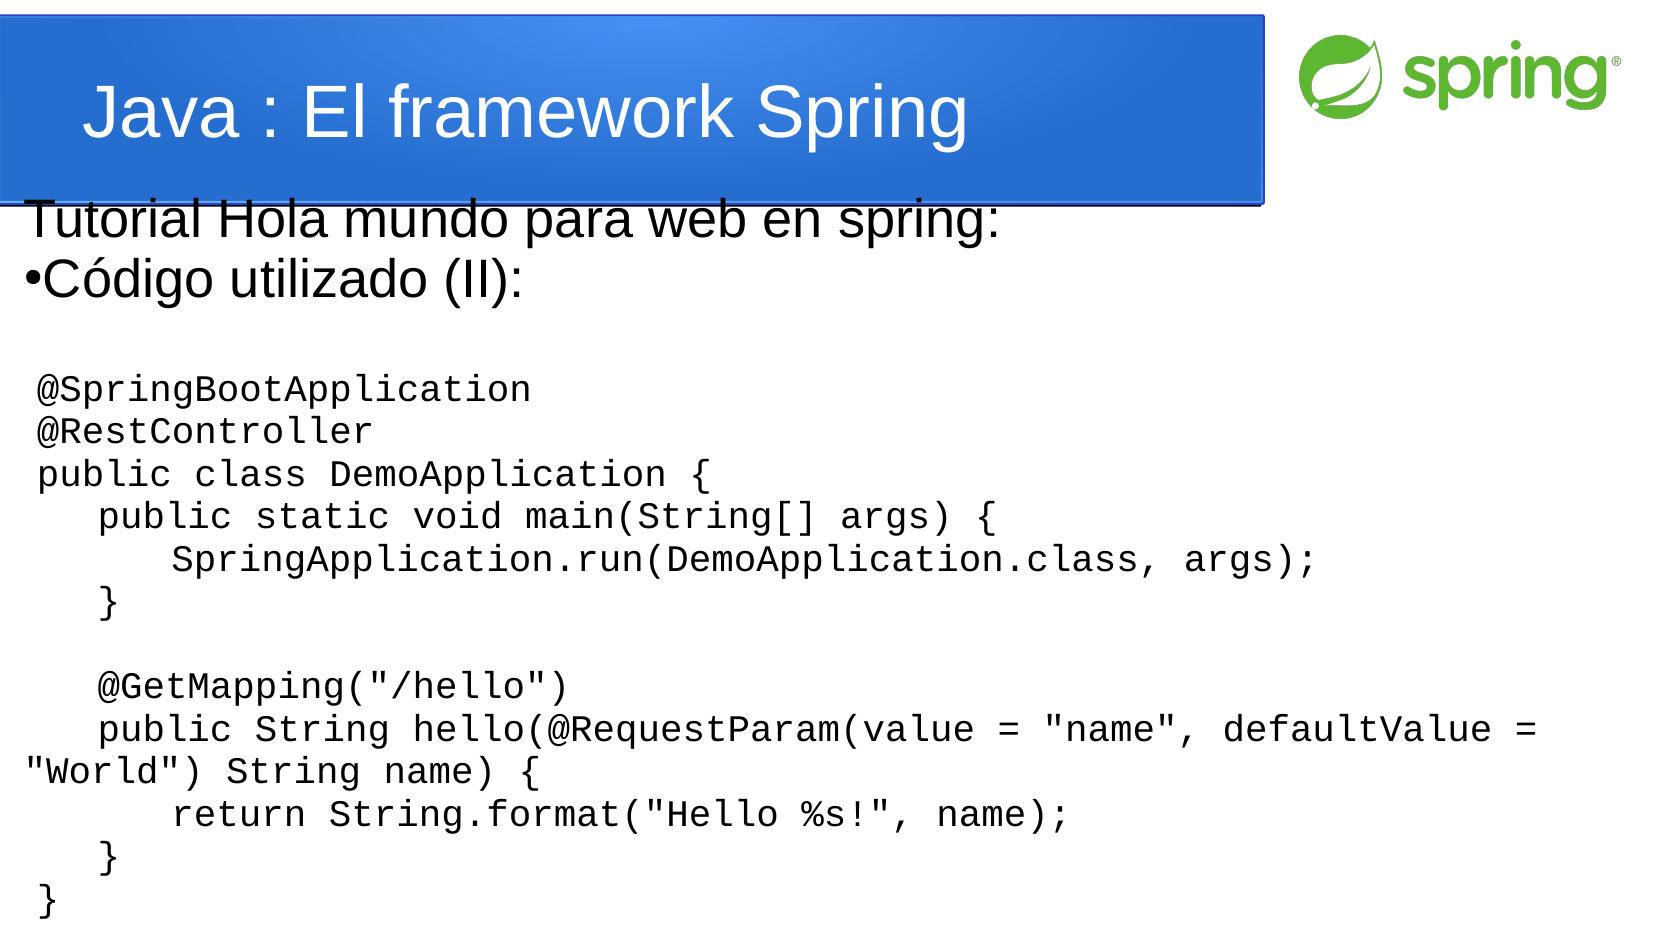

# Java : El framework Spring
Tutorial Hola mundo para web en spring:
Código utilizado (II):
@SpringBootApplication
@RestController
public class DemoApplication {
	public static void main(String[] args) {
		SpringApplication.run(DemoApplication.class, args);
	}
	@GetMapping("/hello")
	public String hello(@RequestParam(value = "name", defaultValue = "World") String name) {
		return String.format("Hello %s!", name);
	}
}